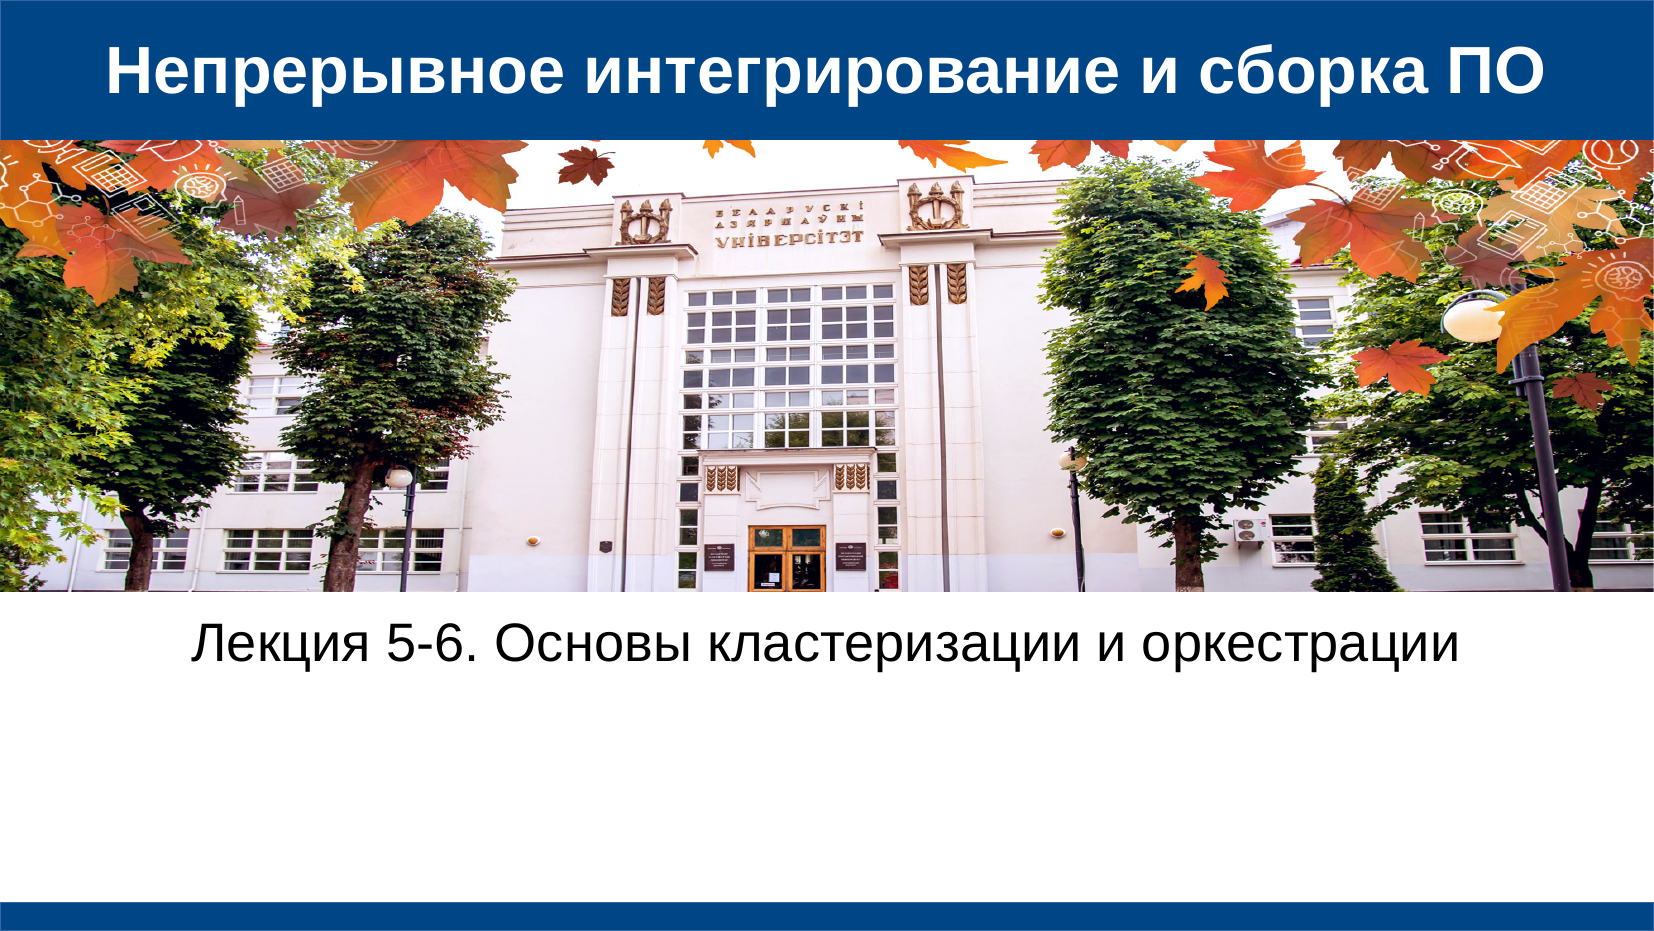

# Непрерывное интегрирование и сборка ПО
Лекция 5-6. Основы кластеризации и оркестрации